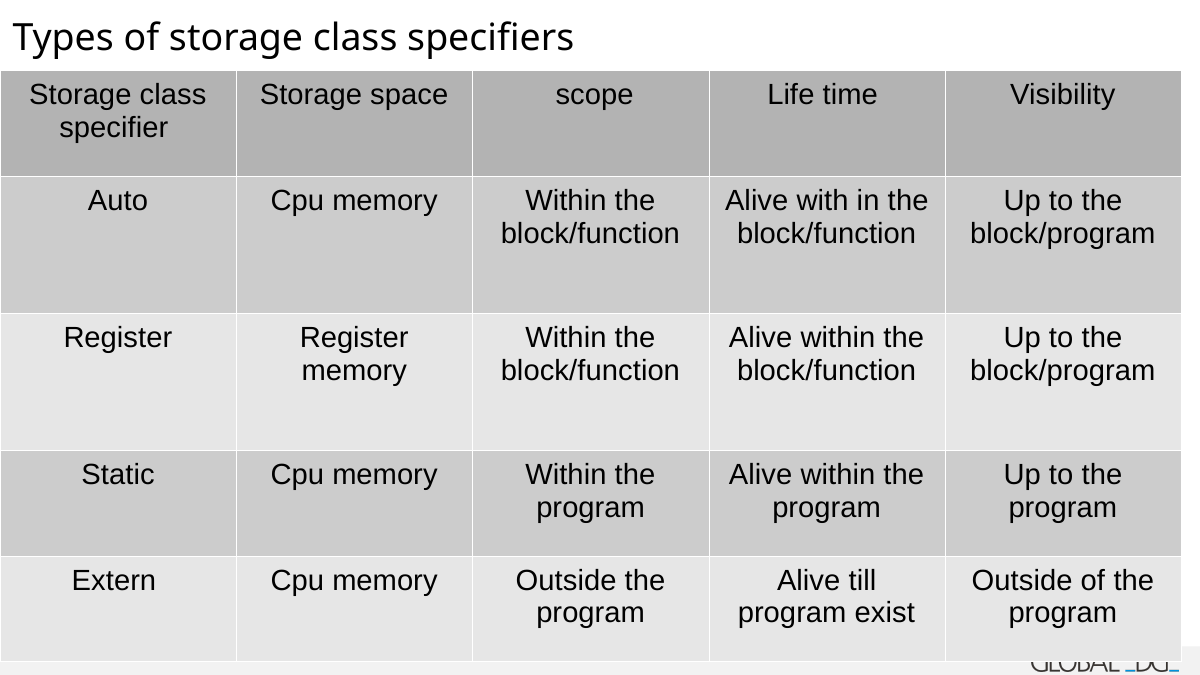

# Types of storage class specifiers
| Storage class specifier | Storage space | scope | Life time | Visibility |
| --- | --- | --- | --- | --- |
| Auto | Cpu memory | Within the block/function | Alive with in the block/function | Up to the block/program |
| Register | Register memory | Within the block/function | Alive within the block/function | Up to the block/program |
| Static | Cpu memory | Within the program | Alive within the program | Up to the program |
| Extern | Cpu memory | Outside the program | Alive till program exist | Outside of the program |